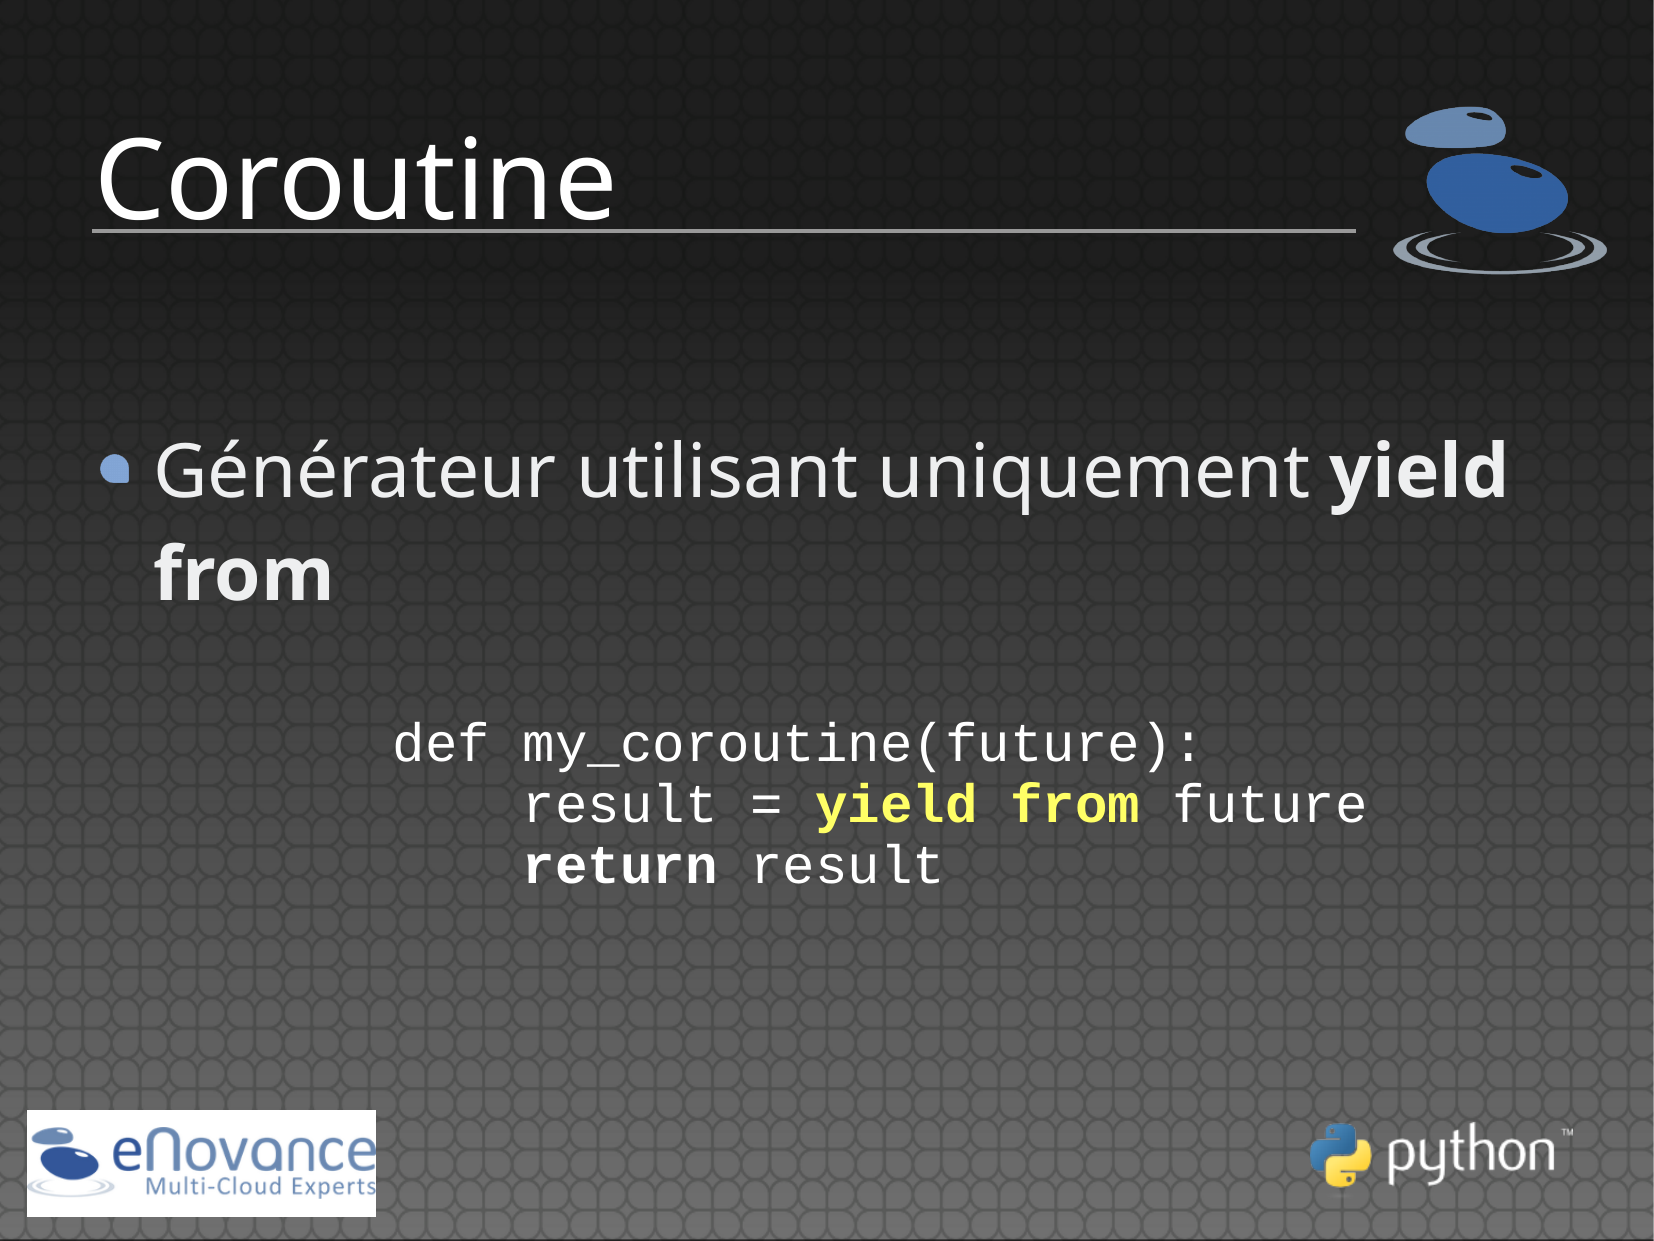

Coroutine
# Générateur utilisant uniquement yield from
def my_coroutine(future):
 result = yield from future
 return result